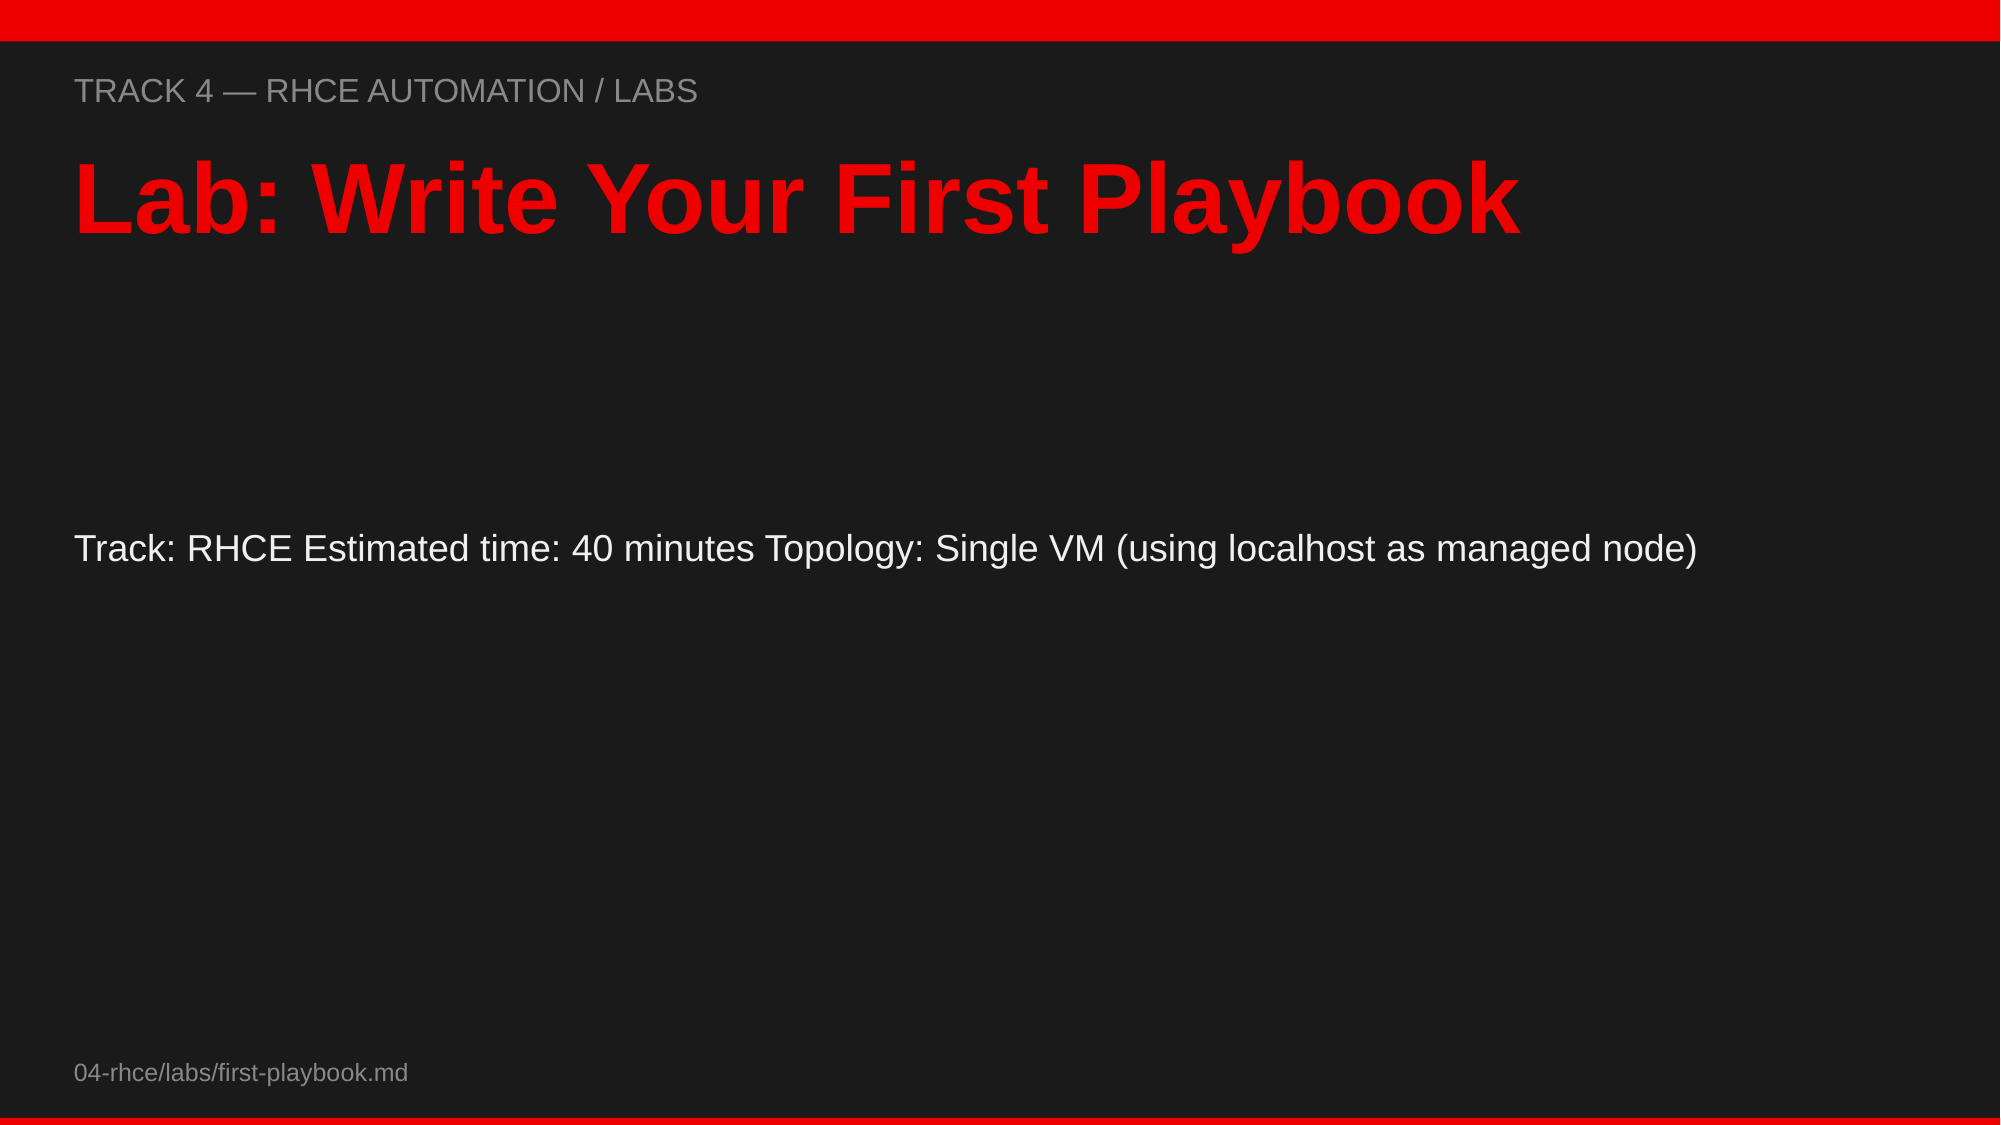

TRACK 4 — RHCE AUTOMATION / LABS
Lab: Write Your First Playbook
Track: RHCE Estimated time: 40 minutes Topology: Single VM (using localhost as managed node)
04-rhce/labs/first-playbook.md